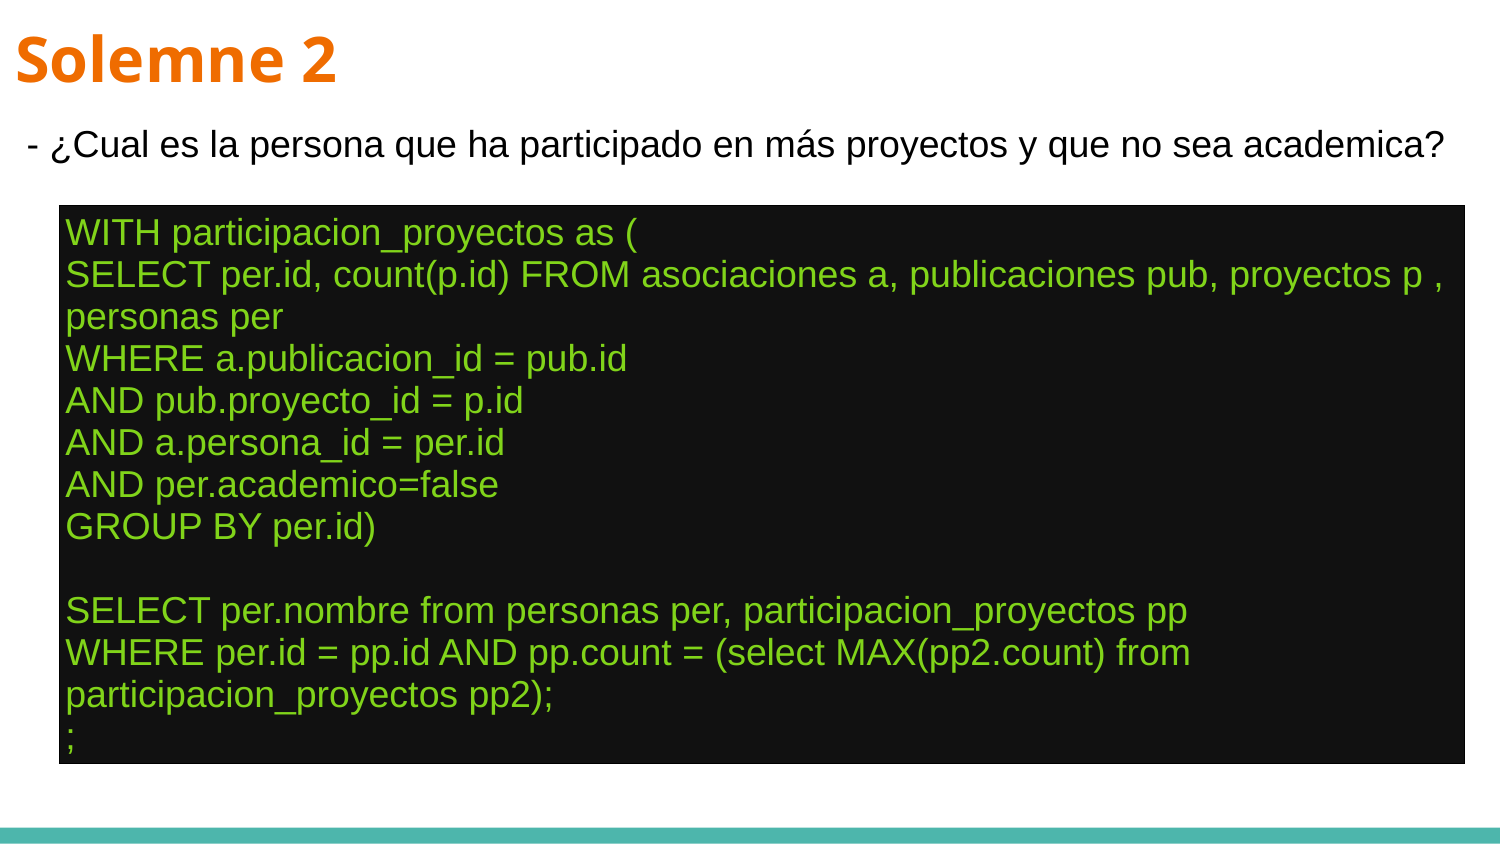

# Solemne 2
- ¿Cual es la persona que ha participado en más proyectos y que no sea academica?
| WITH participacion\_proyectos as ( SELECT per.id, count(p.id) FROM asociaciones a, publicaciones pub, proyectos p , personas per WHERE a.publicacion\_id = pub.id AND pub.proyecto\_id = p.id AND a.persona\_id = per.id AND per.academico=false GROUP BY per.id) SELECT per.nombre from personas per, participacion\_proyectos pp WHERE per.id = pp.id AND pp.count = (select MAX(pp2.count) from participacion\_proyectos pp2); ; |
| --- |